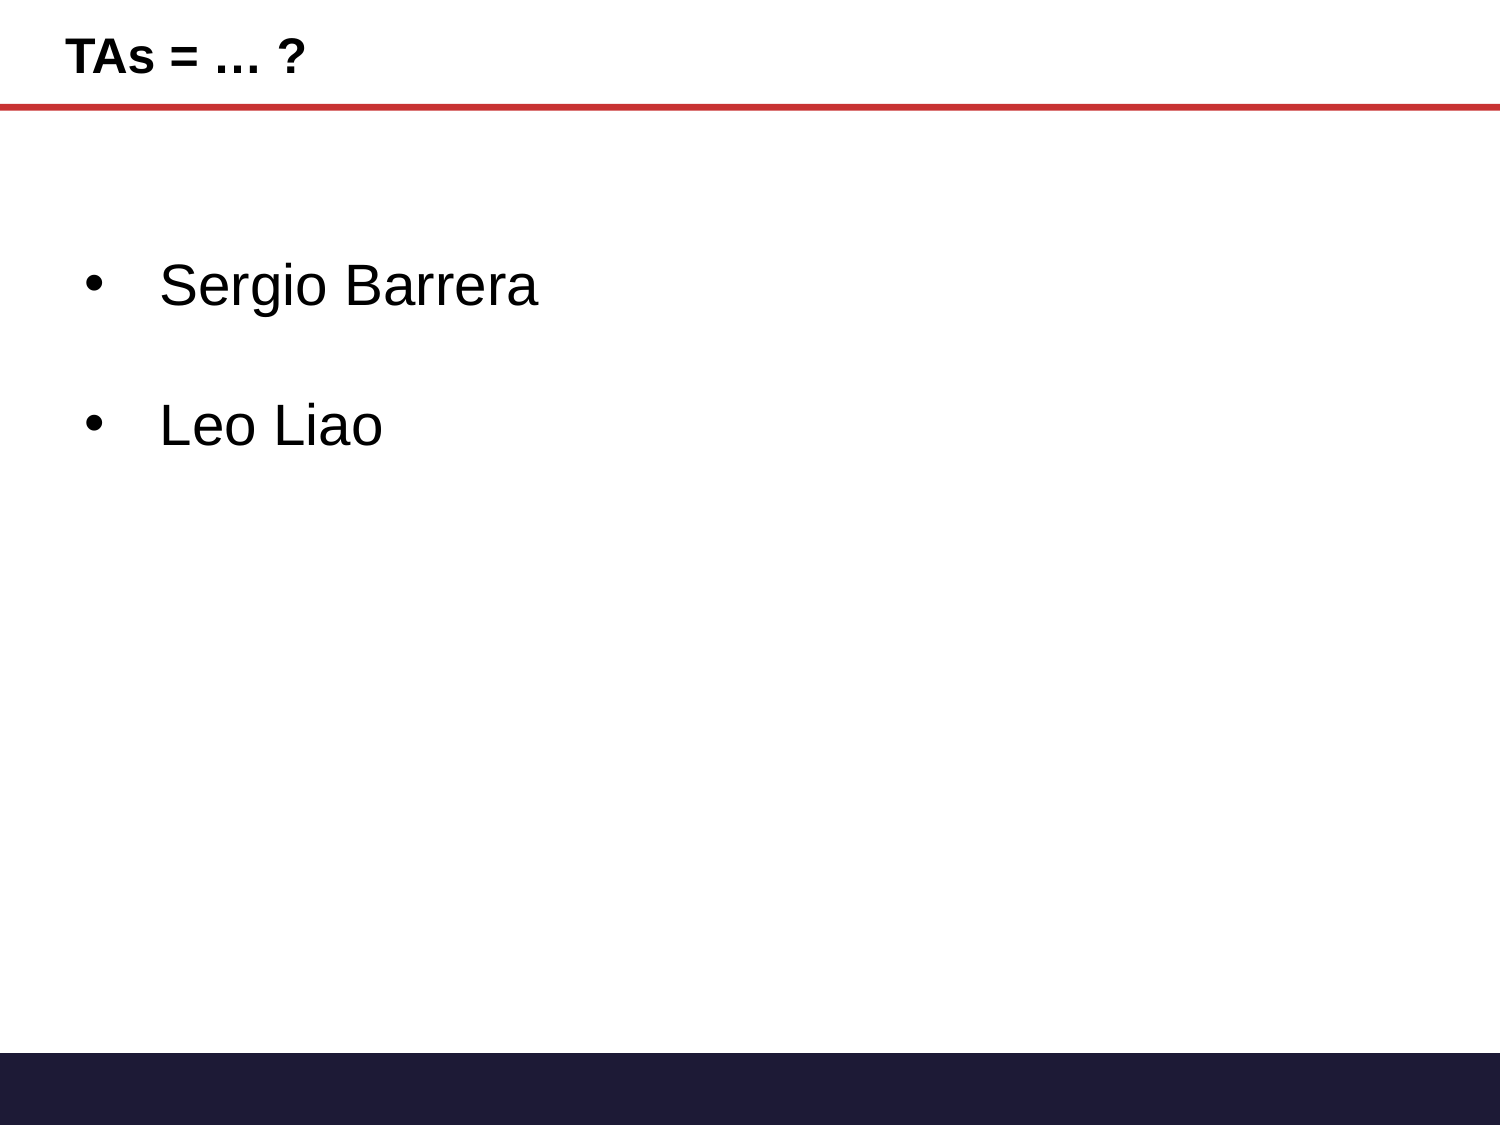

# TAs = … ?
Sergio Barrera
Leo Liao